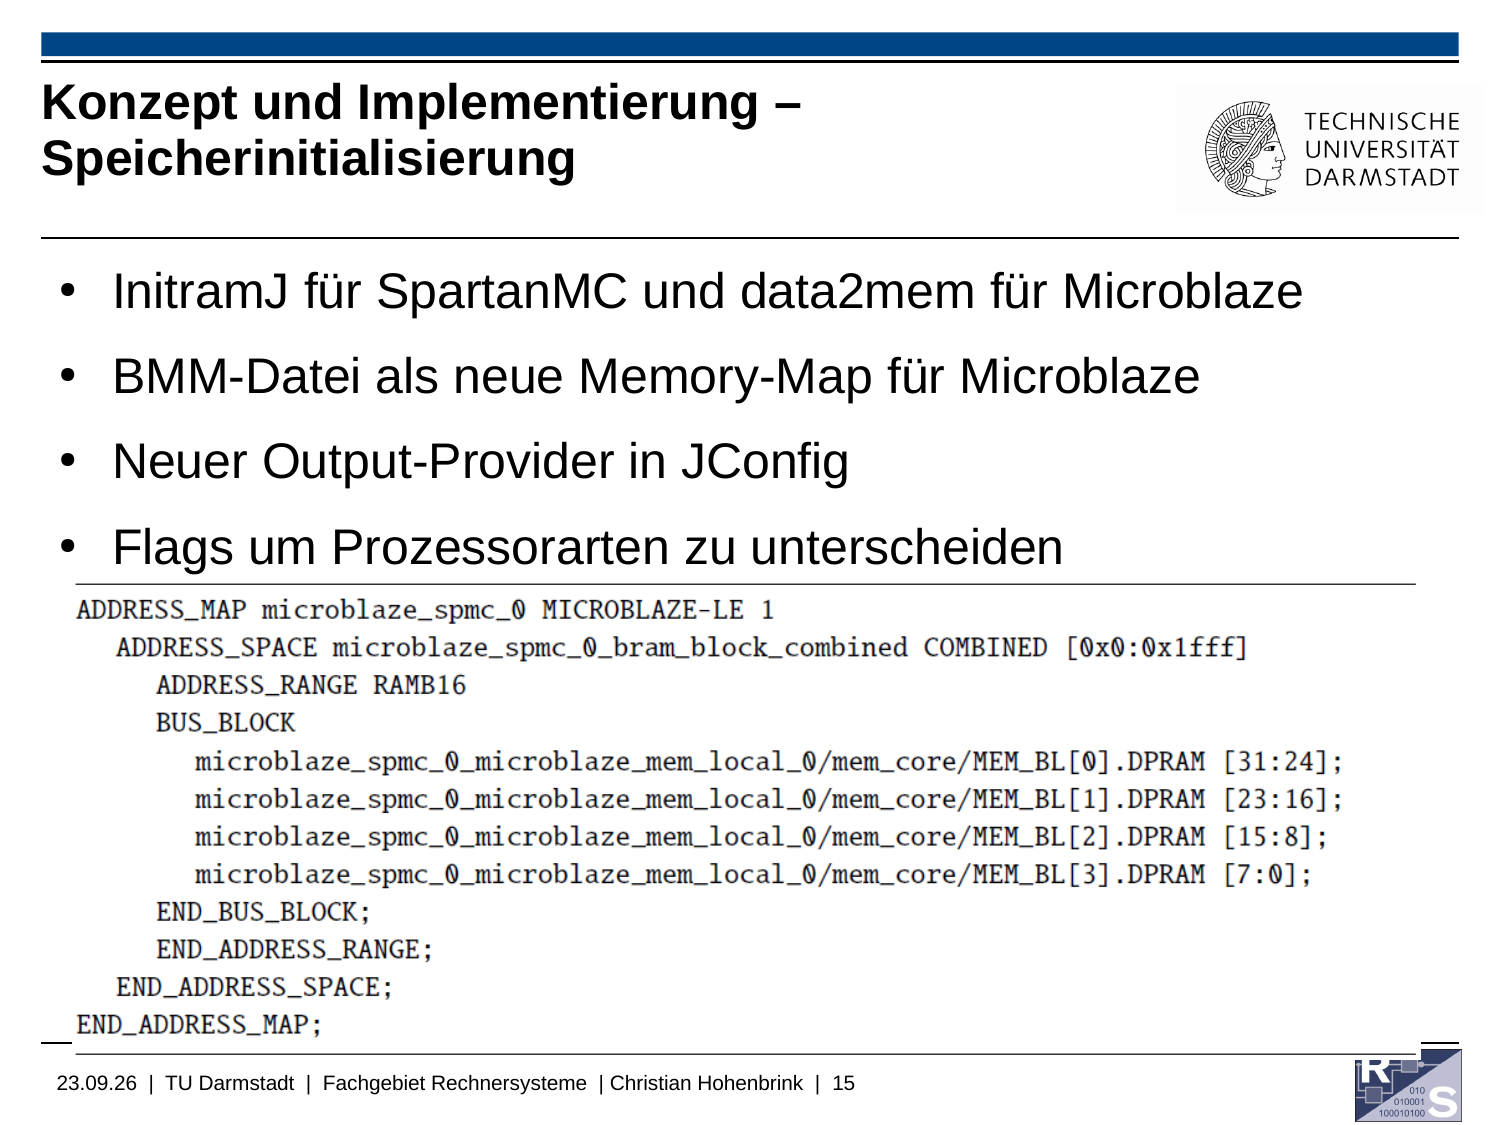

# Konzept und Implementierung – Speicherinitialisierung
InitramJ für SpartanMC und data2mem für Microblaze
BMM-Datei als neue Memory-Map für Microblaze
Neuer Output-Provider in JConfig
Flags um Prozessorarten zu unterscheiden